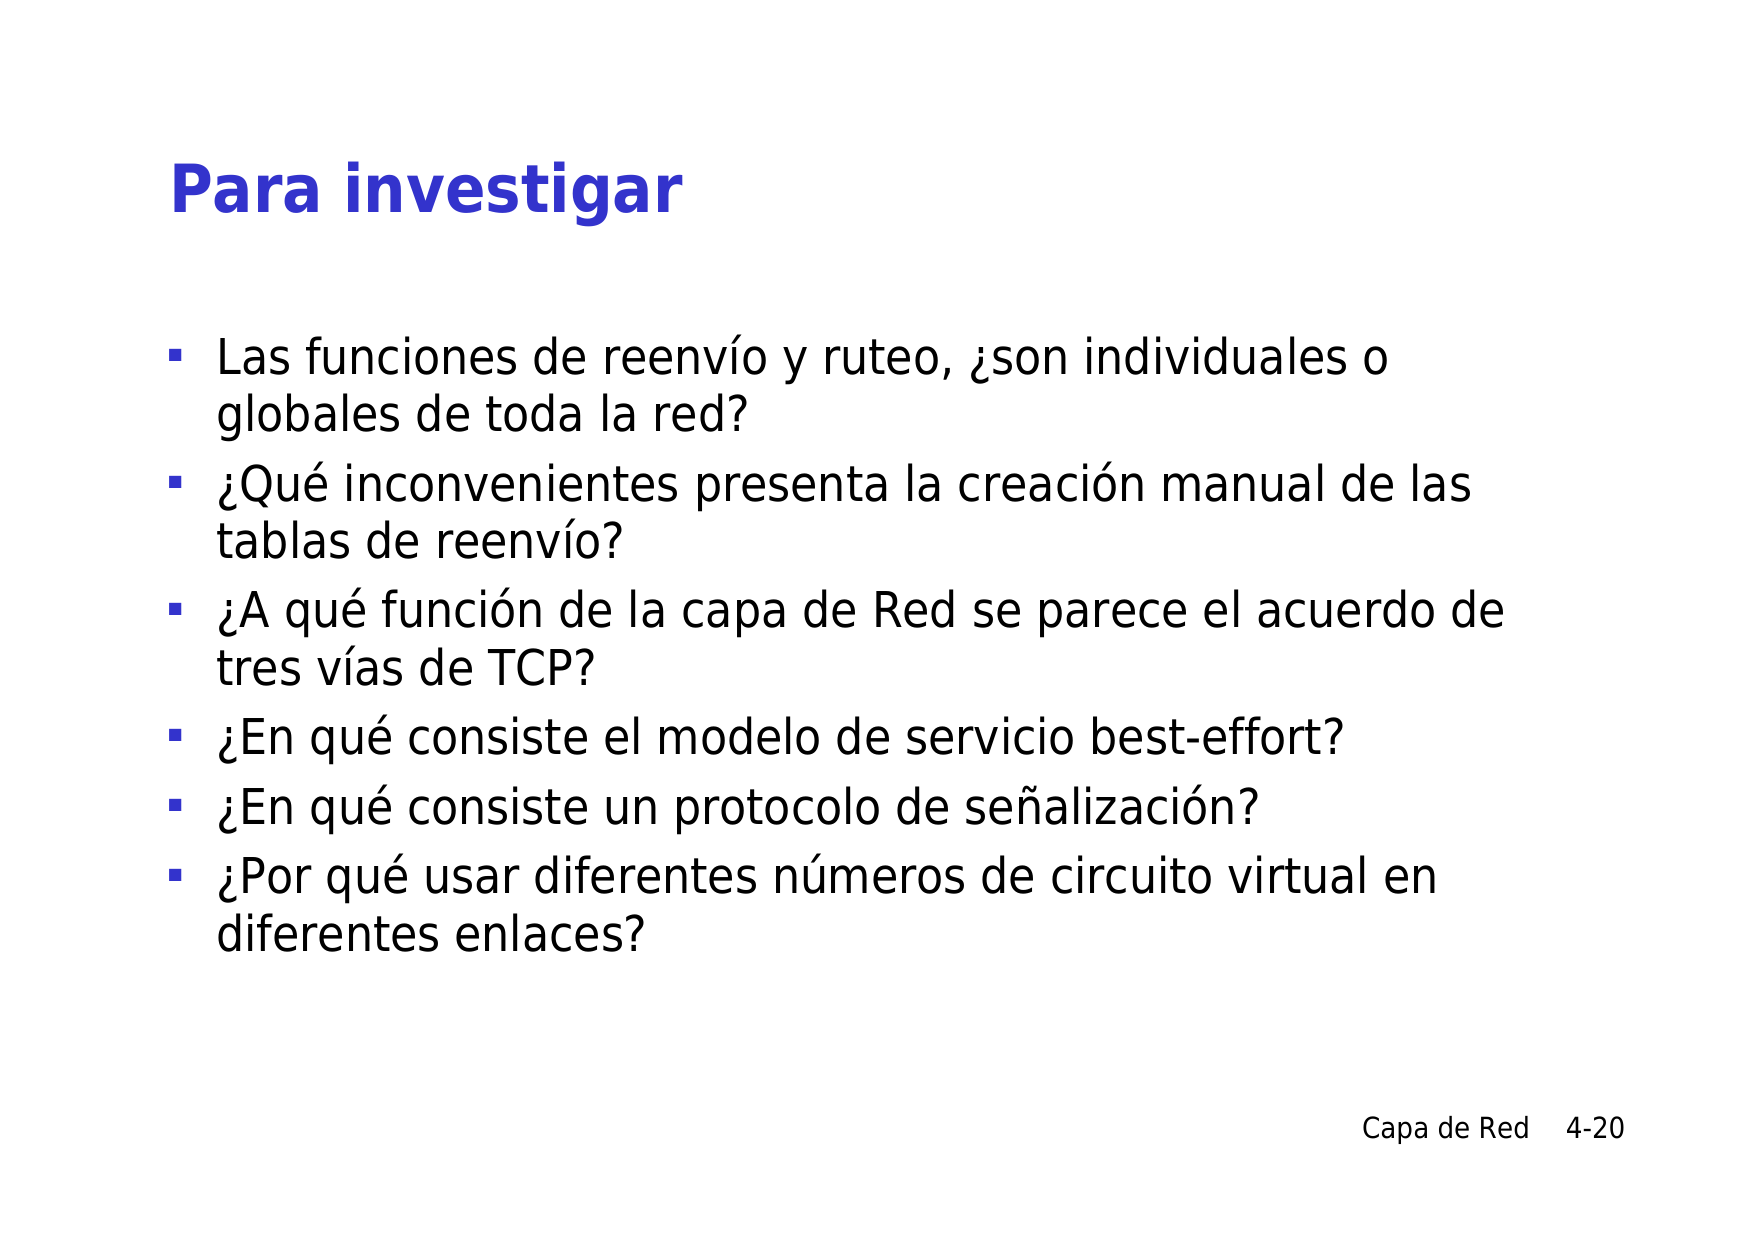

# Para investigar
Las funciones de reenvío y ruteo, ¿son individuales o globales de toda la red?
¿Qué inconvenientes presenta la creación manual de las tablas de reenvío?
¿A qué función de la capa de Red se parece el acuerdo de tres vías de TCP?
¿En qué consiste el modelo de servicio best-effort?
¿En qué consiste un protocolo de señalización?
¿Por qué usar diferentes números de circuito virtual en diferentes enlaces?